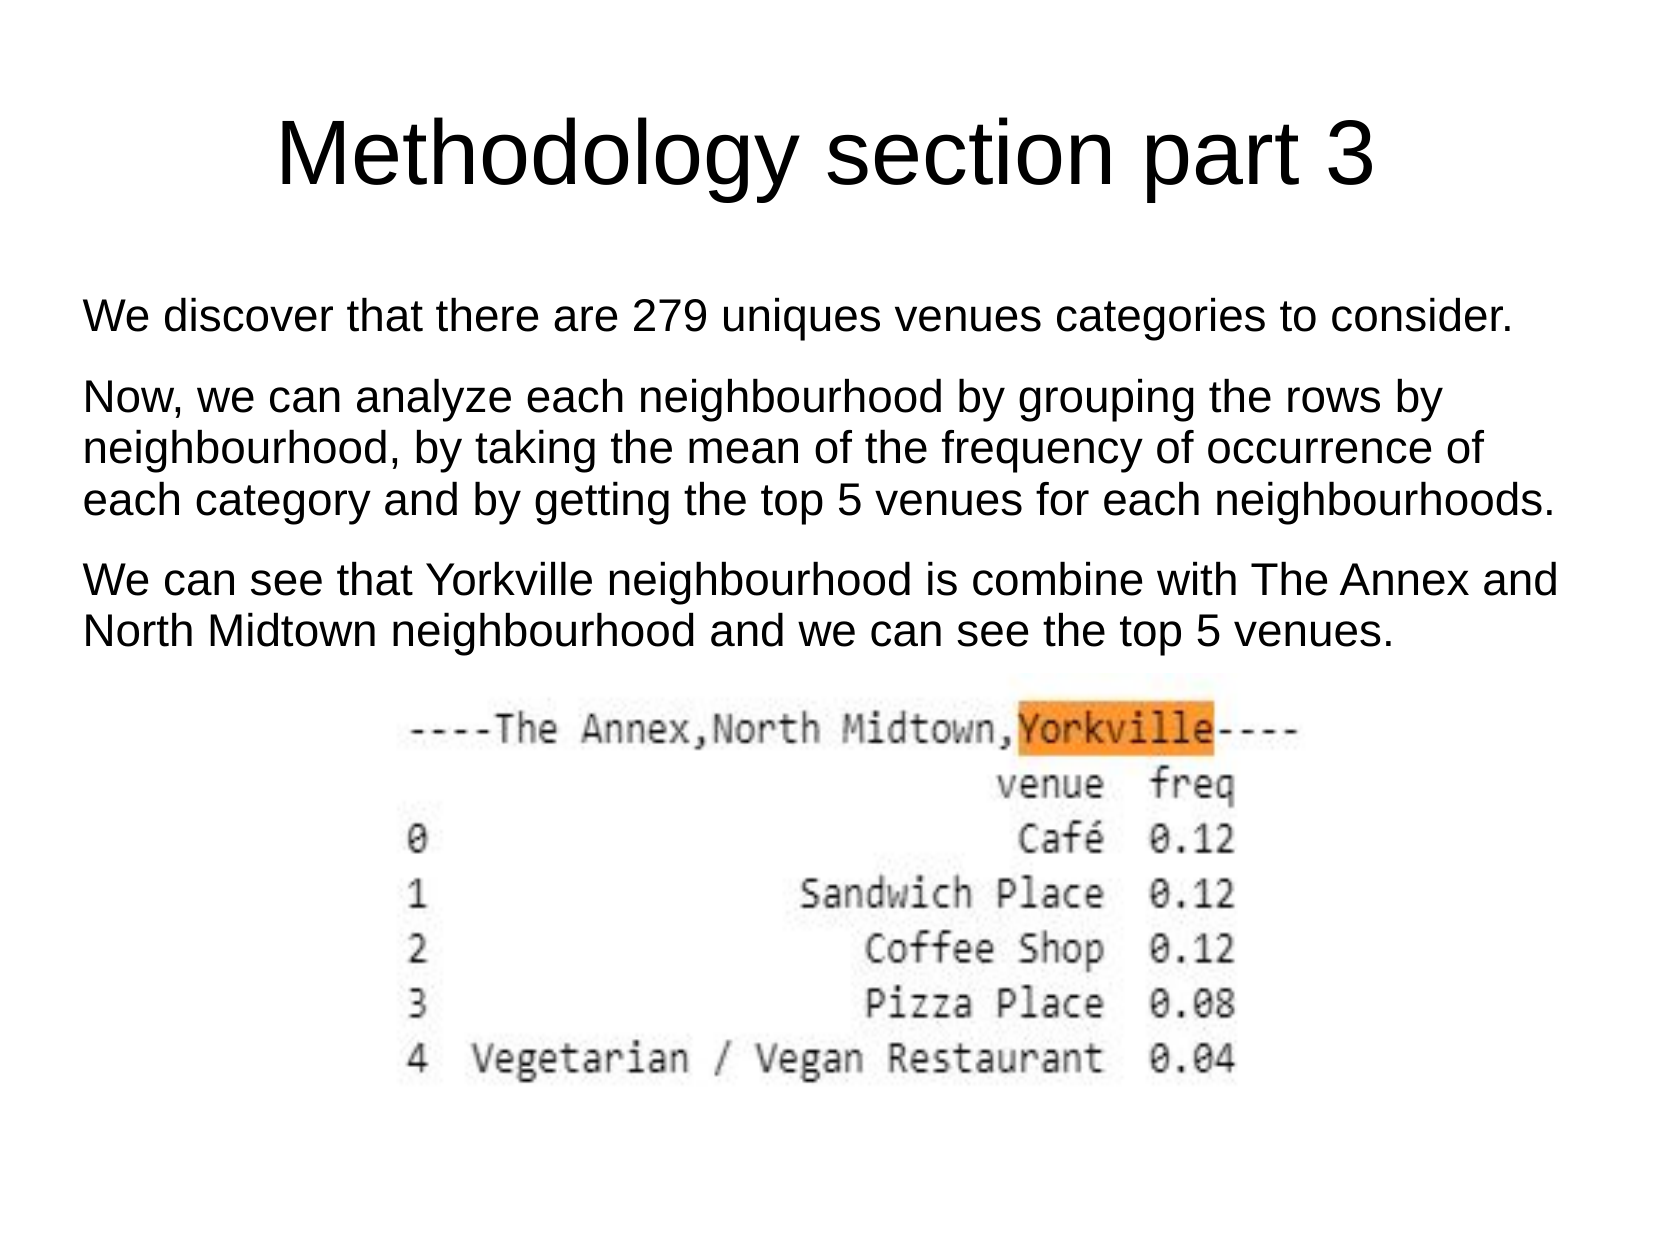

# Methodology section part 3
We discover that there are 279 uniques venues categories to consider.
Now, we can analyze each neighbourhood by grouping the rows by neighbourhood, by taking the mean of the frequency of occurrence of each category and by getting the top 5 venues for each neighbourhoods.
We can see that Yorkville neighbourhood is combine with The Annex and North Midtown neighbourhood and we can see the top 5 venues.